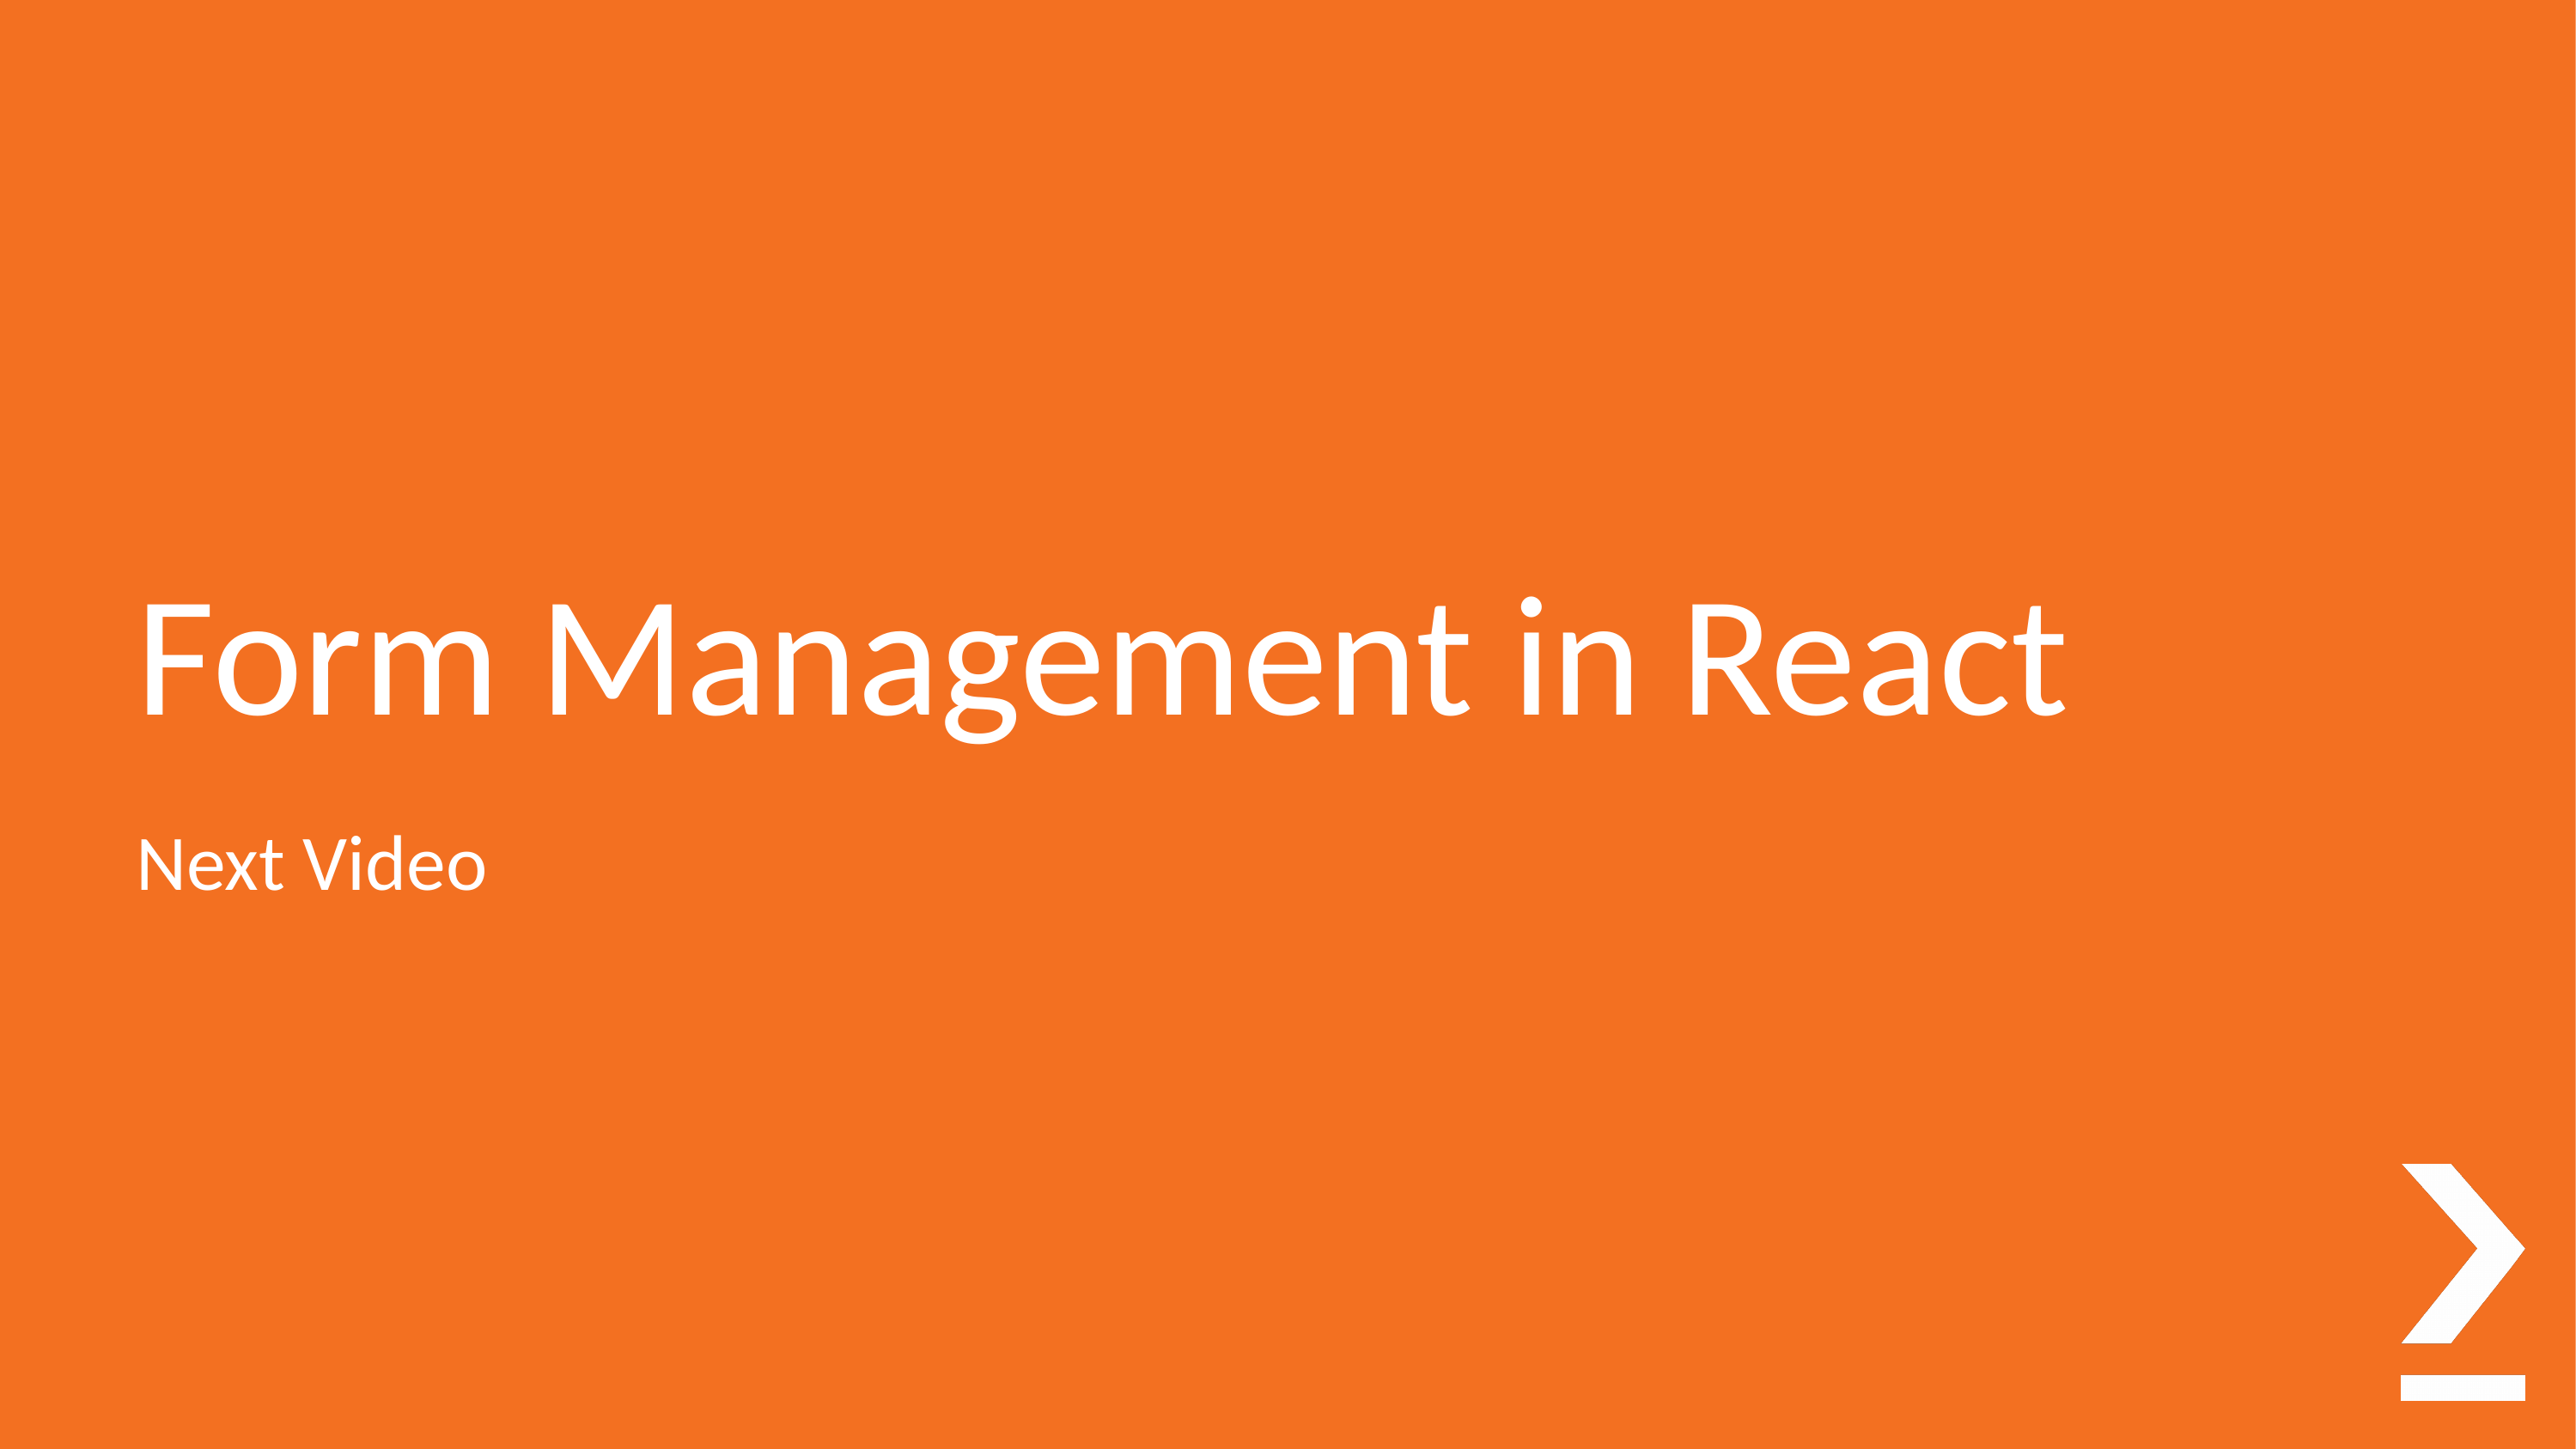

# Form Management in React
Next Video